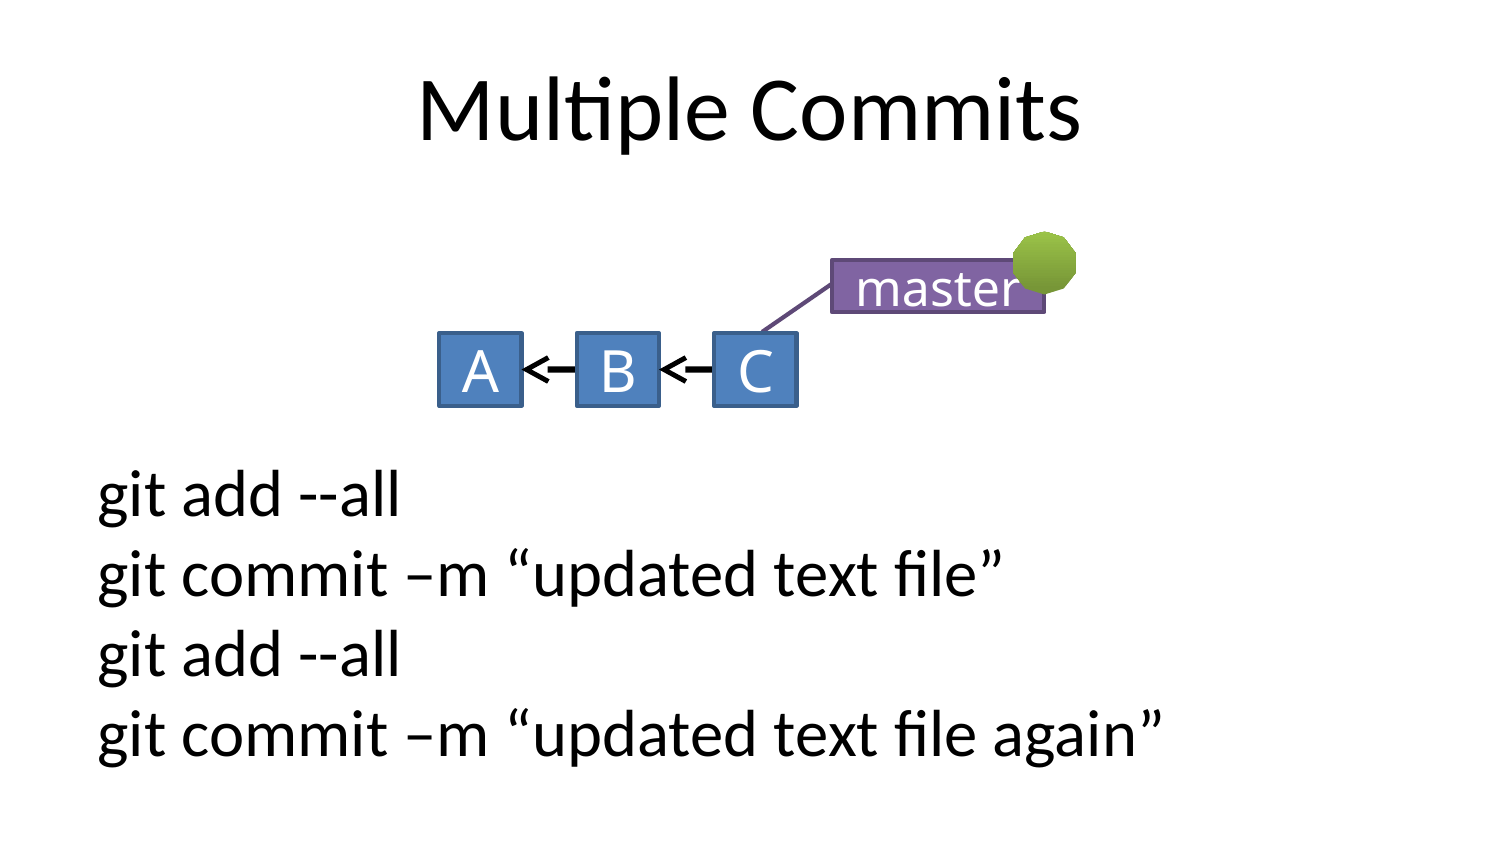

Multiple Commits
master
A
B
C
git add --all
git commit –m “updated text file”
git add --all
git commit –m “updated text file again”